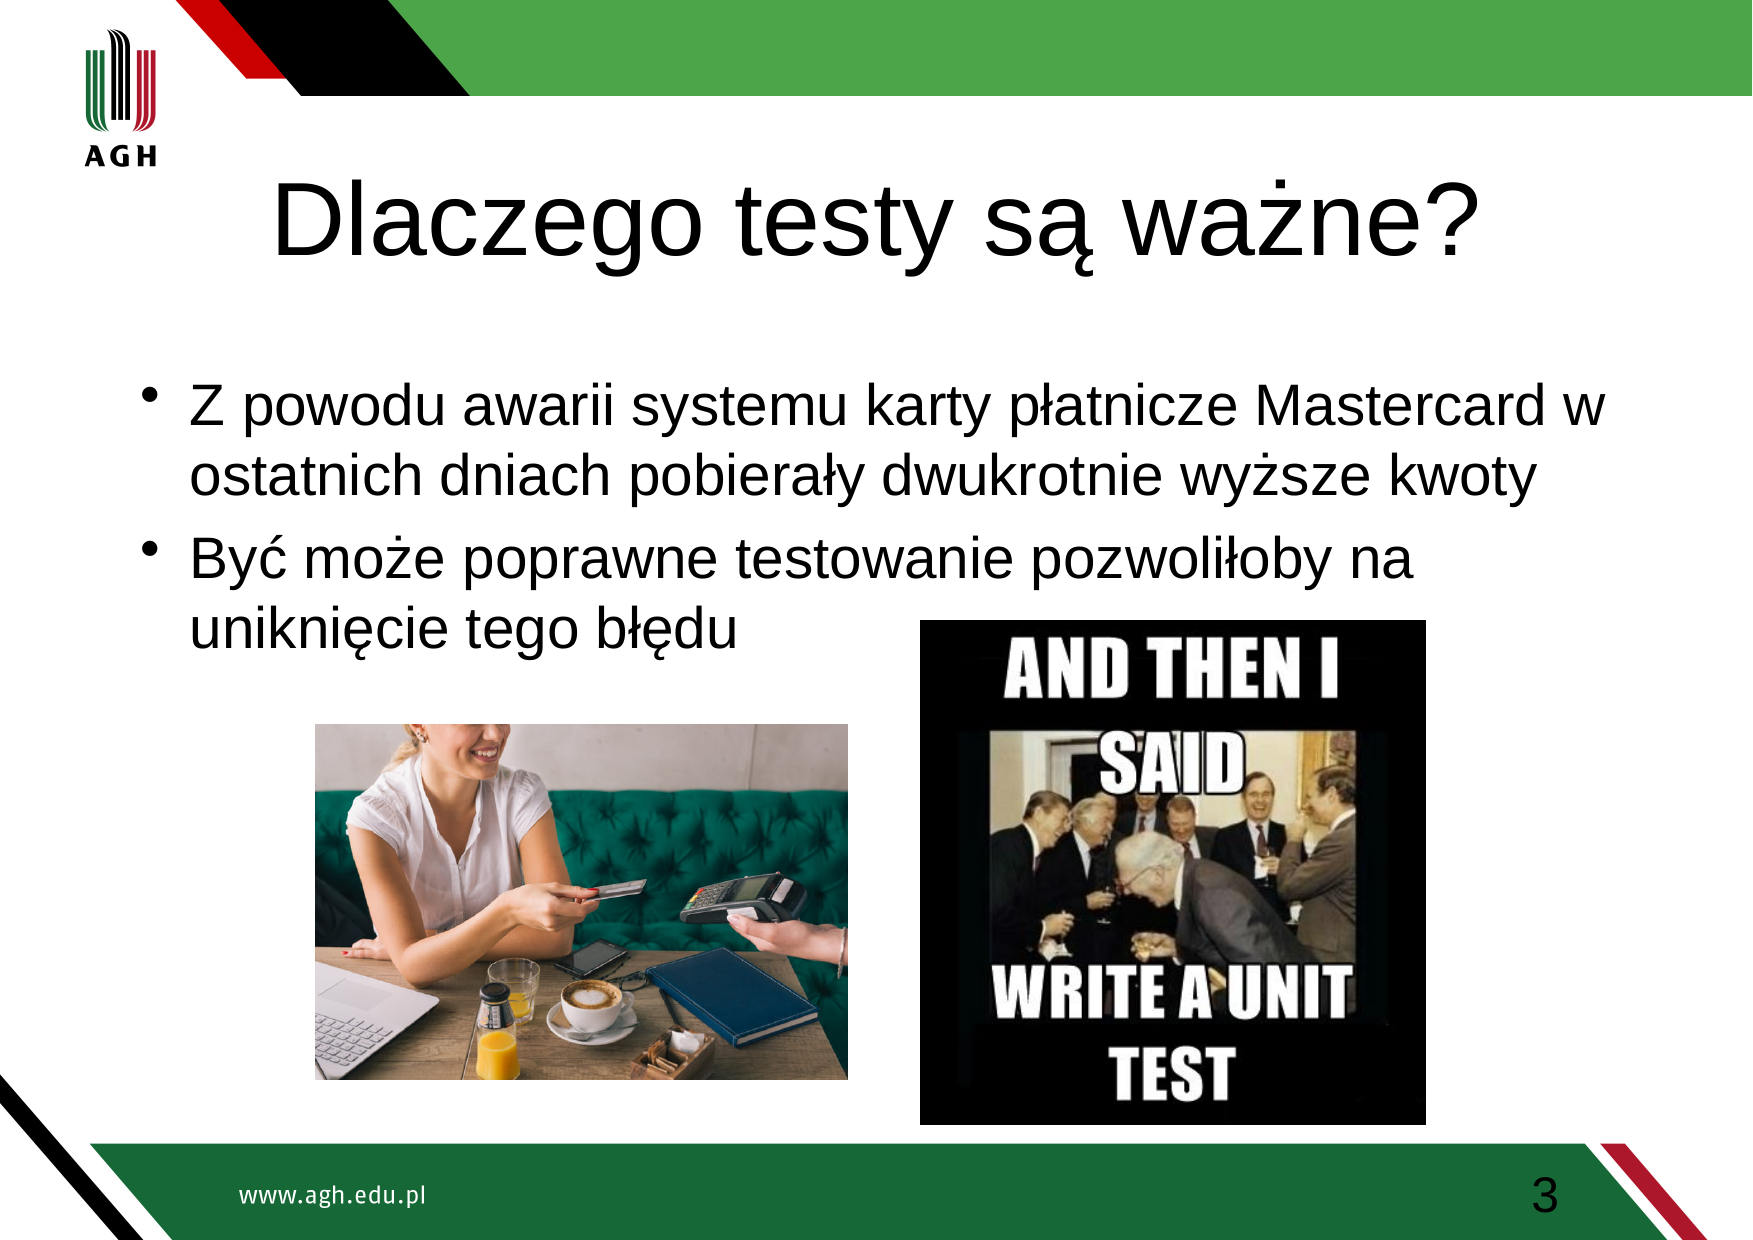

# Dlaczego testy są ważne?
Z powodu awarii systemu karty płatnicze Mastercard w ostatnich dniach pobierały dwukrotnie wyższe kwoty
Być może poprawne testowanie pozwoliłoby na uniknięcie tego błędu